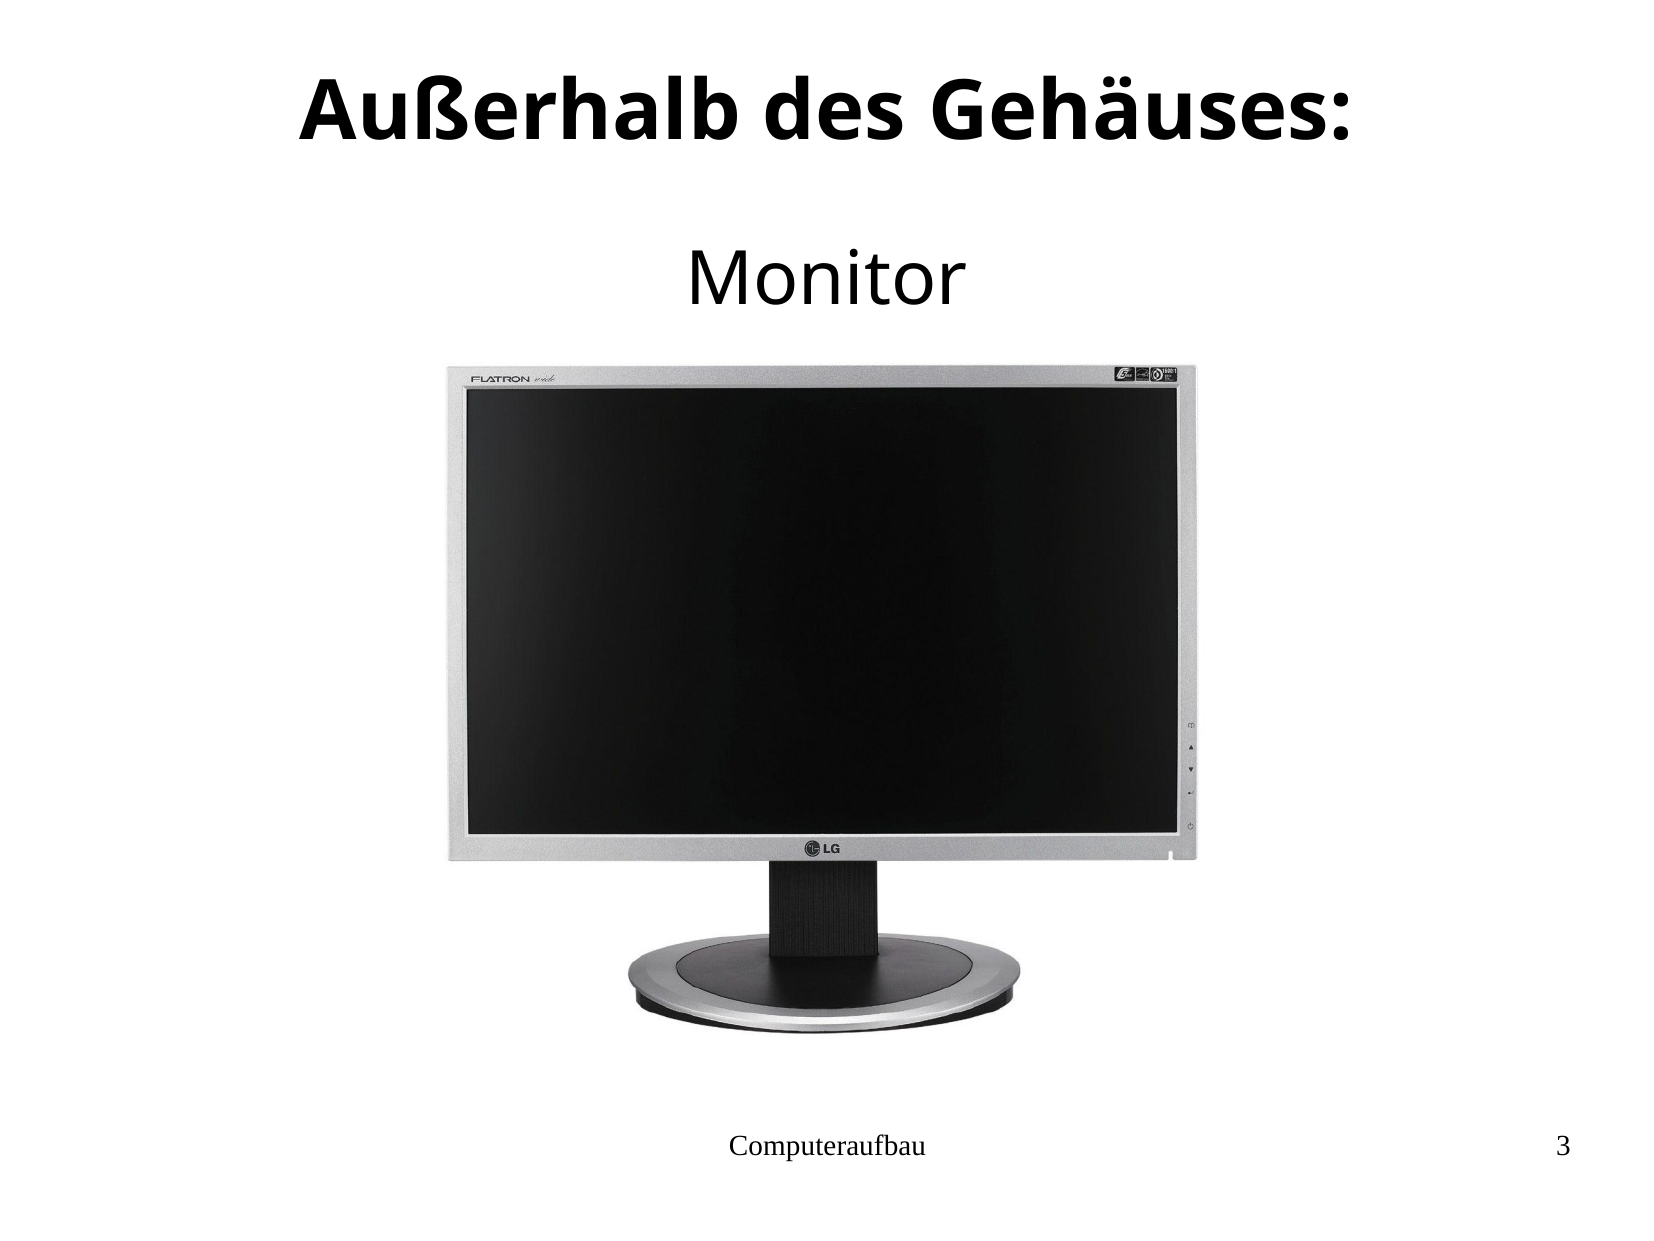

# Außerhalb des Gehäuses:
Monitor
Computeraufbau
3